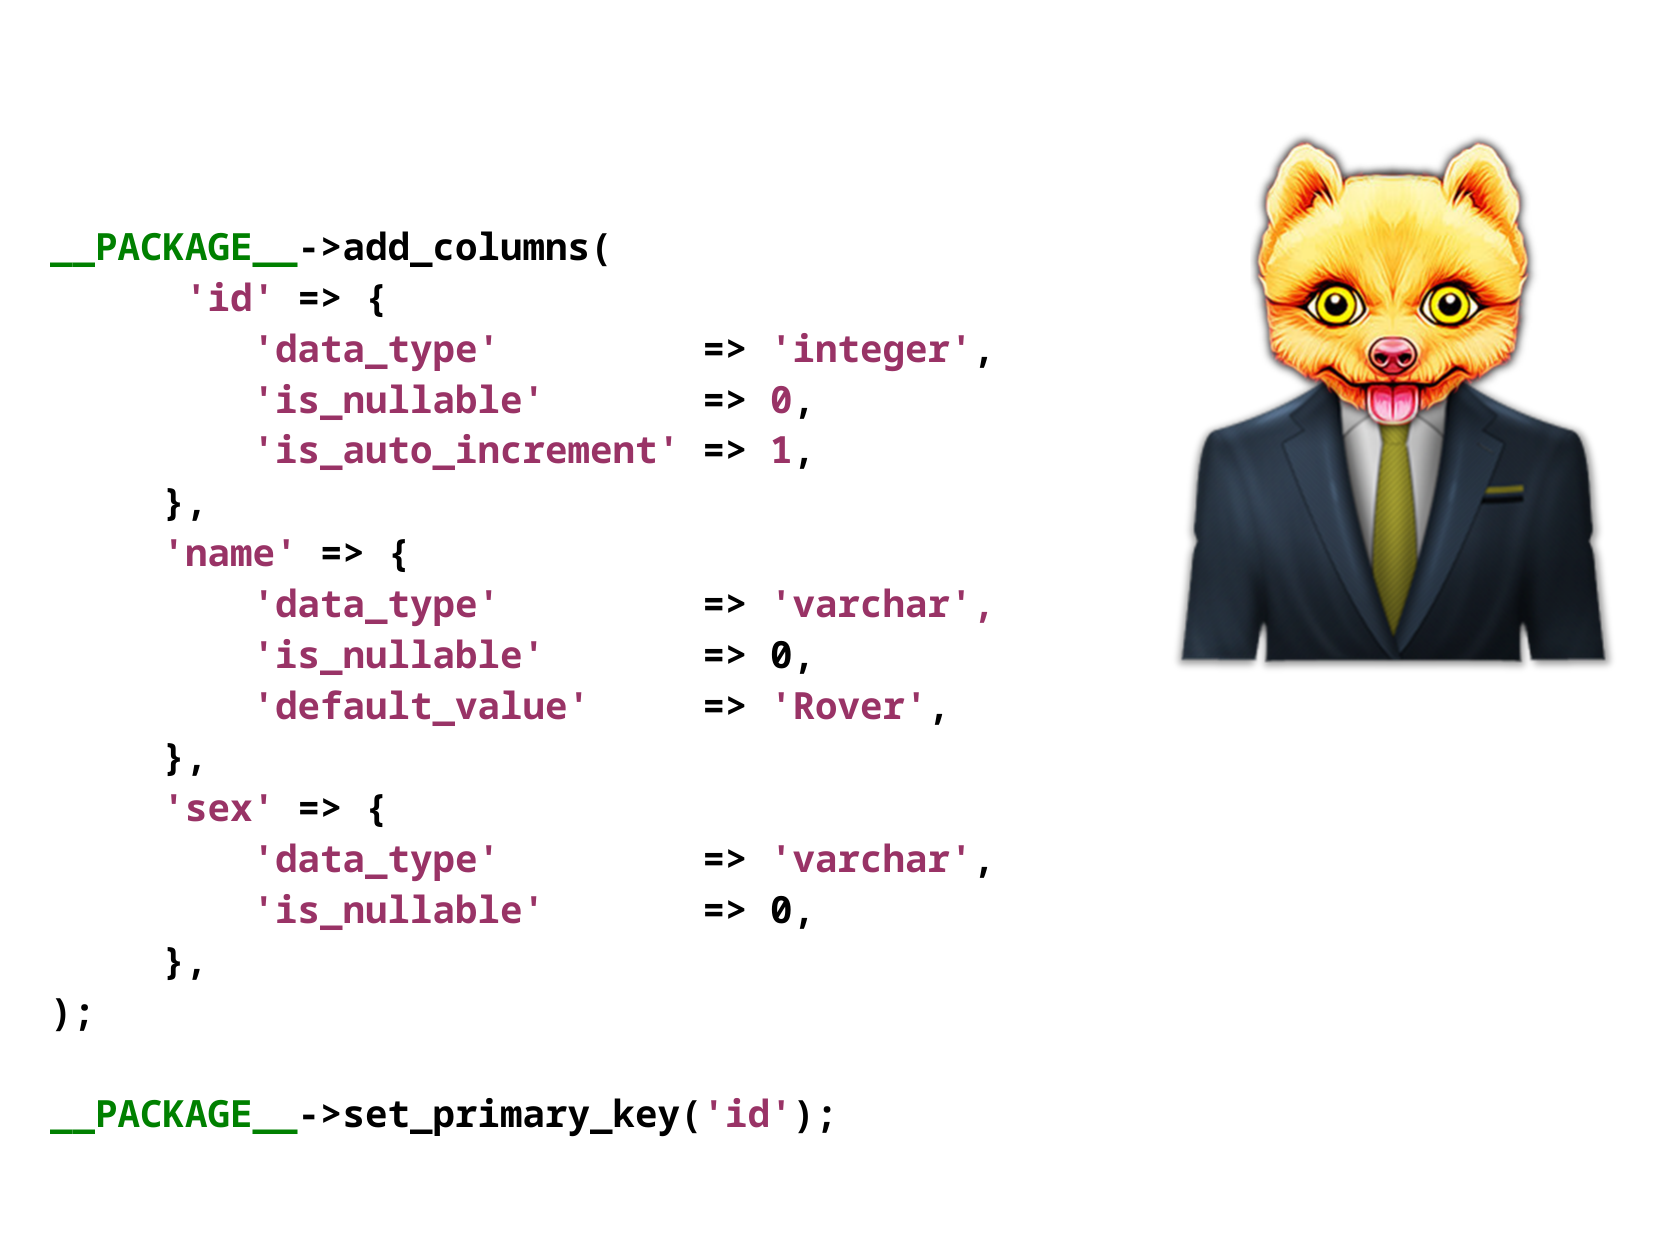

__PACKAGE__->add_columns(
 'id' => {
 'data_type' => 'integer',
 'is_nullable' => 0,
 'is_auto_increment' => 1,
 },
 'name' => {
 'data_type' => 'varchar',
 'is_nullable' => 0,
 'default_value' => 'Rover',
 },
 'sex' => {
 'data_type' => 'varchar',
 'is_nullable' => 0,
 },
);
__PACKAGE__->set_primary_key('id');